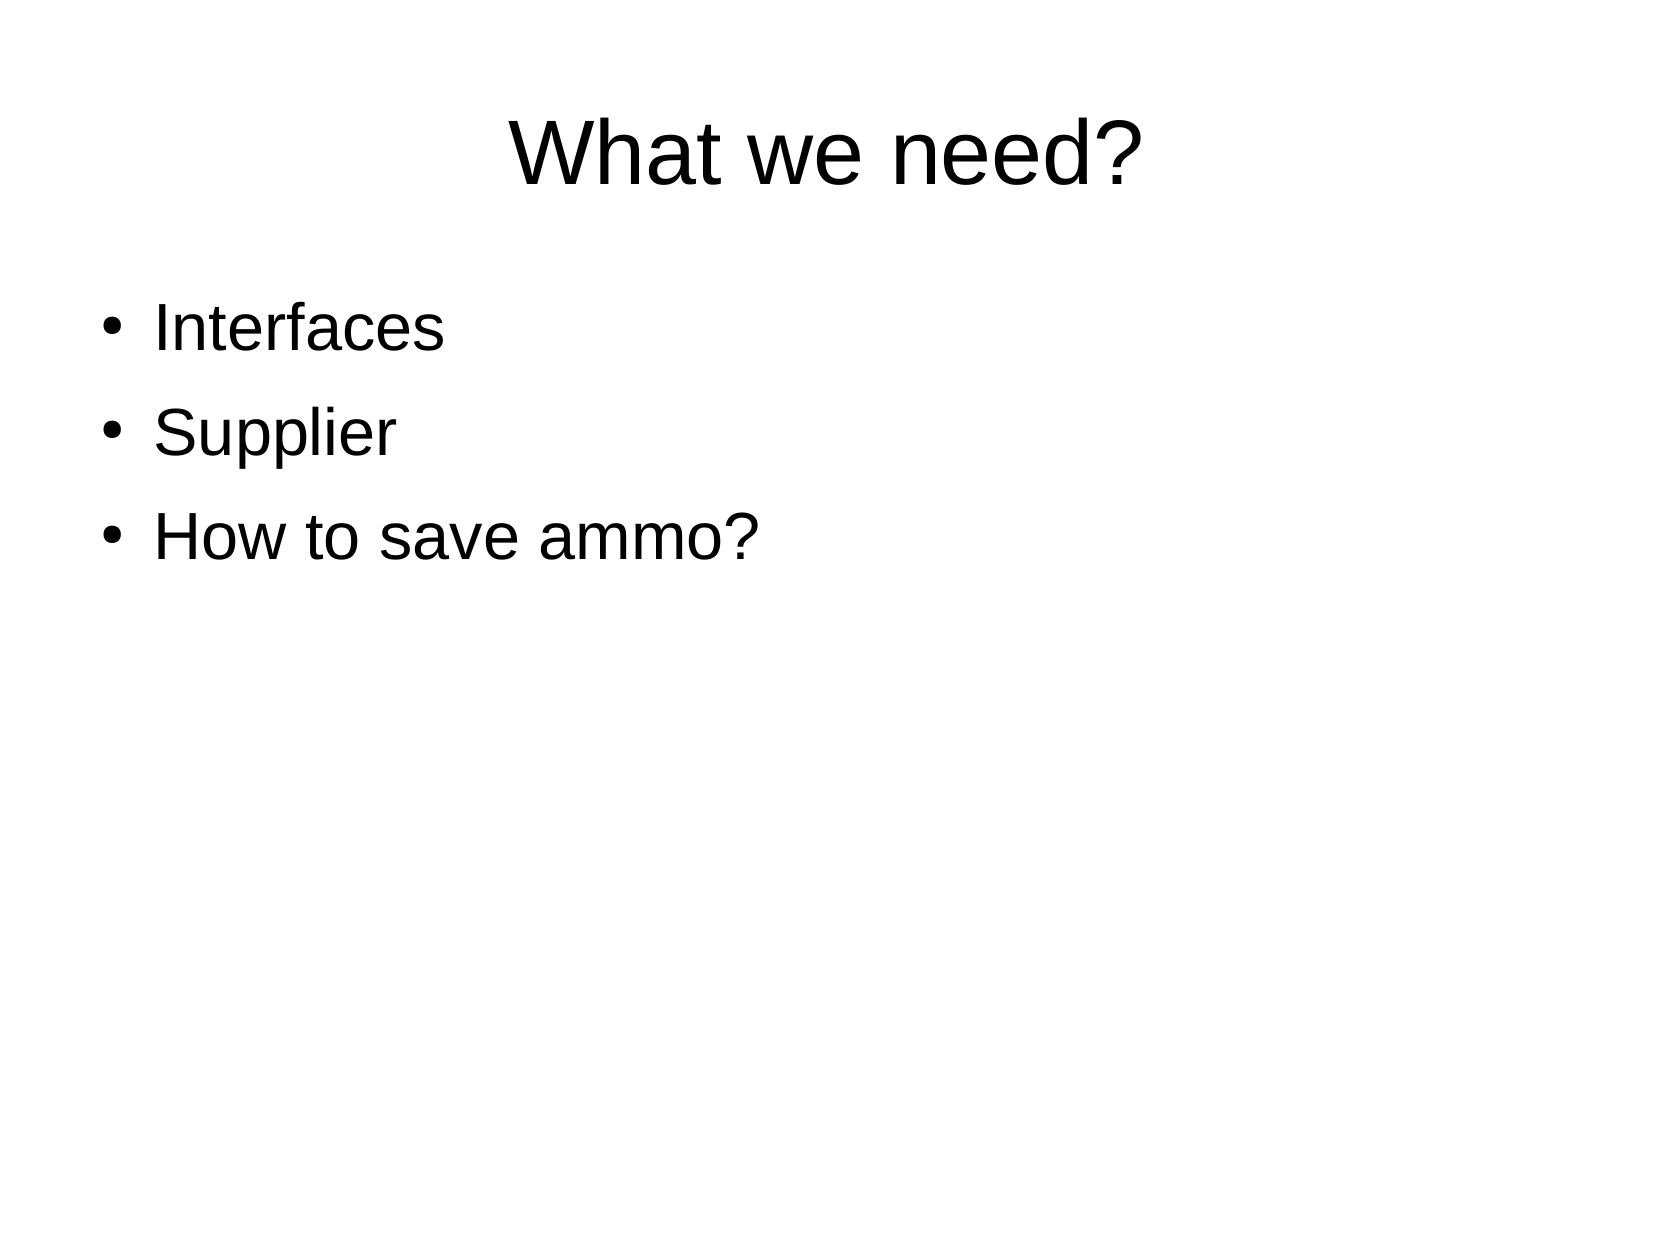

# What we need?
Interfaces
Supplier
How to save ammo?